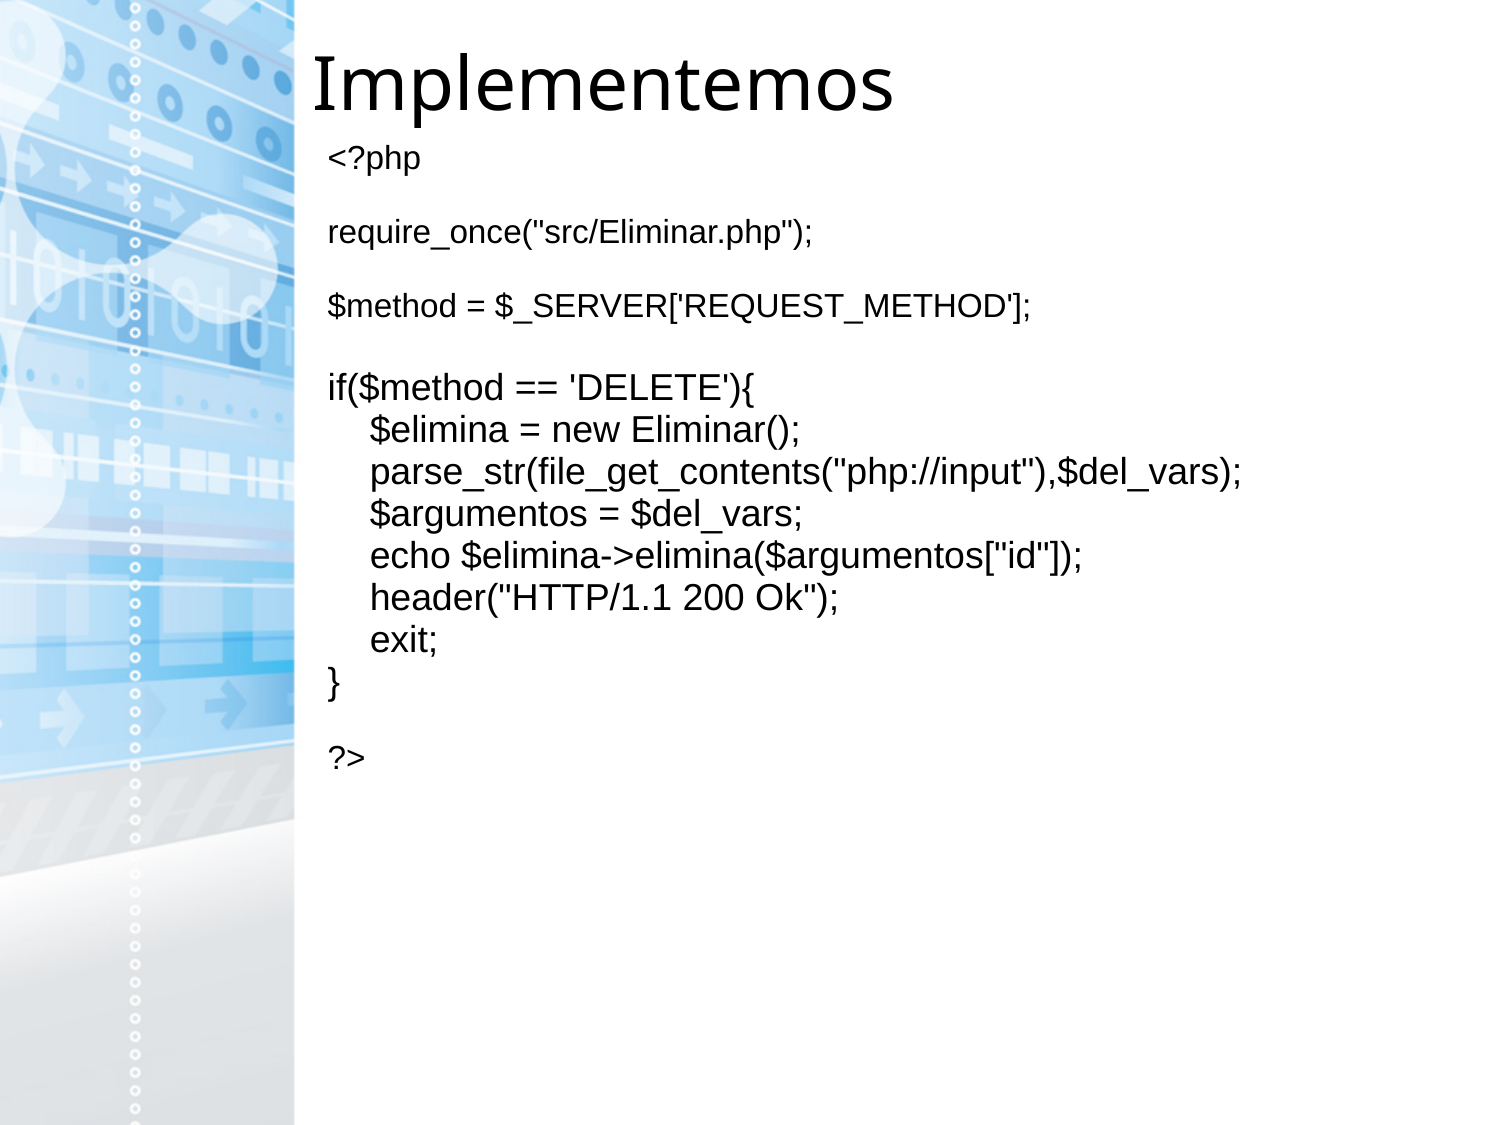

# Implementemos
<?php
require_once("src/Eliminar.php");
$method = $_SERVER['REQUEST_METHOD'];
if($method == 'DELETE'){
 $elimina = new Eliminar();
 parse_str(file_get_contents("php://input"),$del_vars);
 $argumentos = $del_vars;
 echo $elimina->elimina($argumentos["id"]);
 header("HTTP/1.1 200 Ok");
 exit;
}
?>